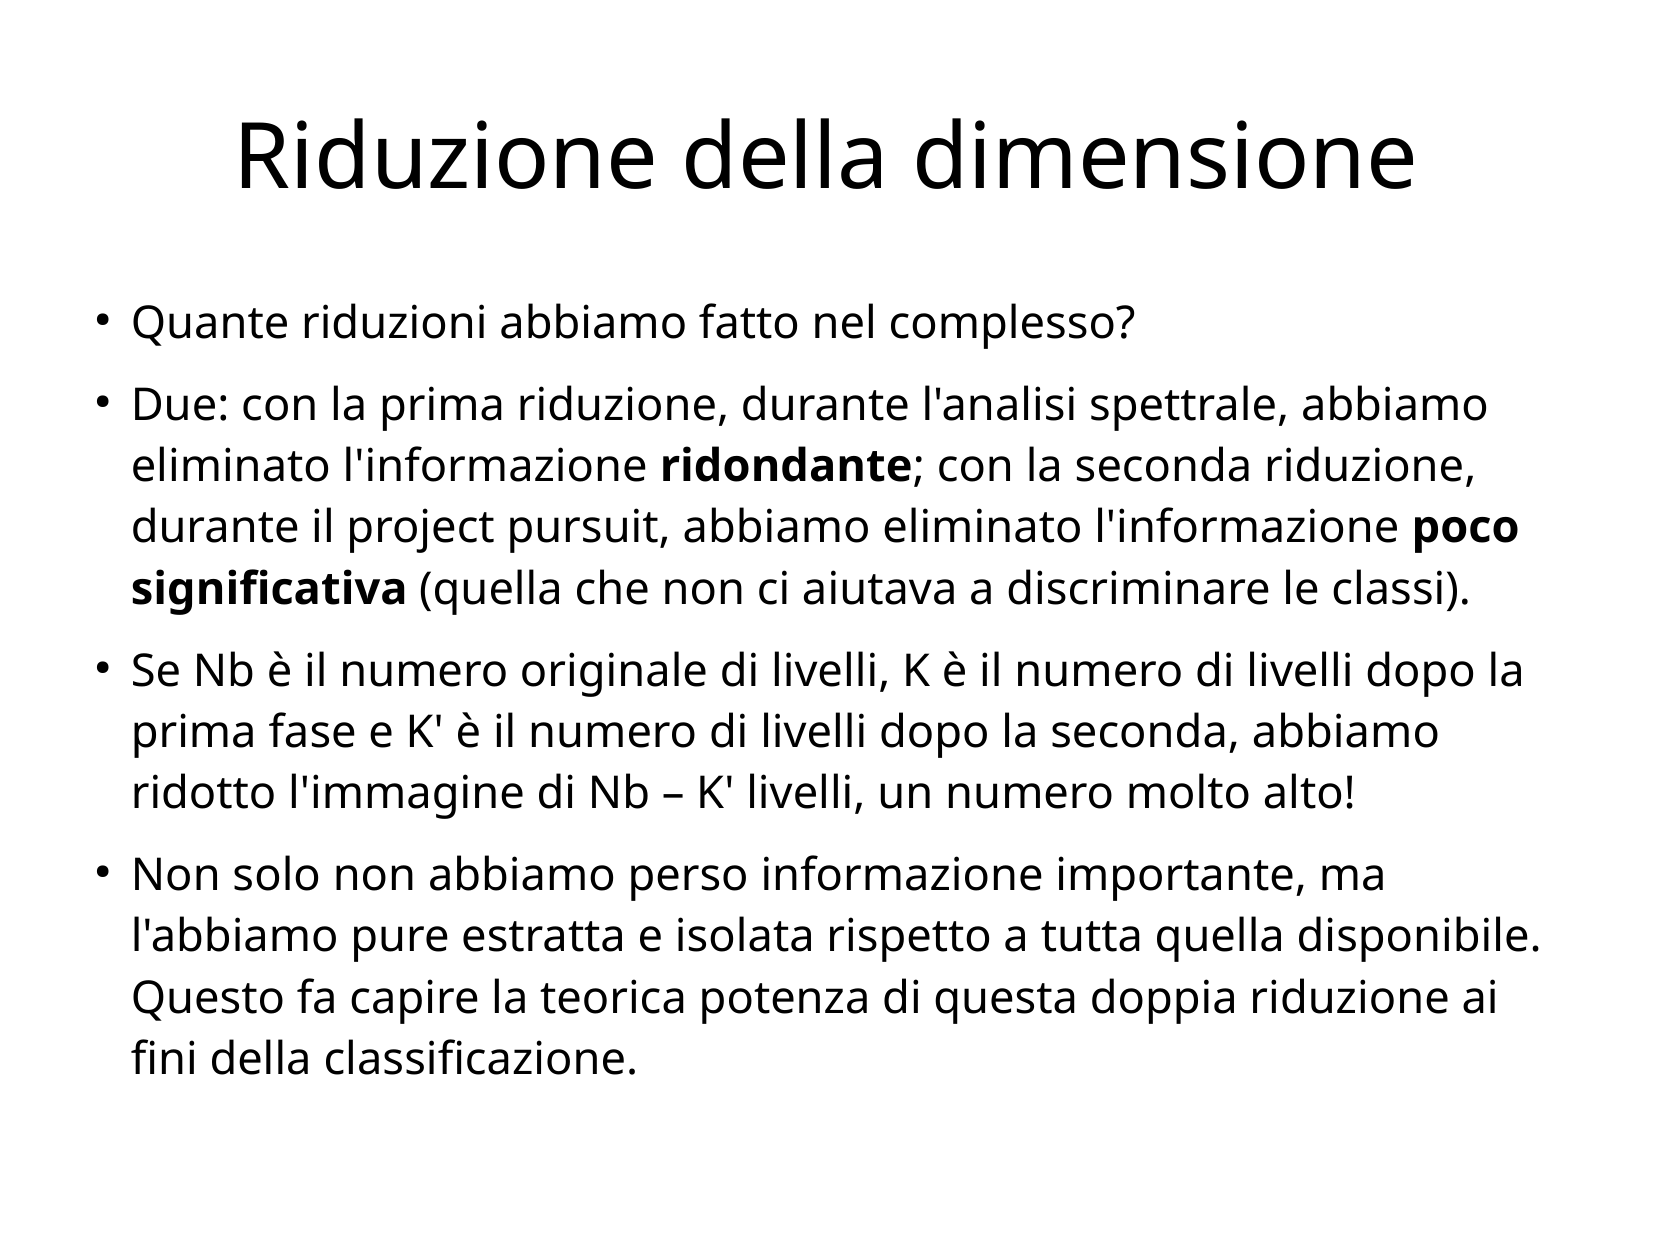

# Riduzione della dimensione
Quante riduzioni abbiamo fatto nel complesso?
Due: con la prima riduzione, durante l'analisi spettrale, abbiamo eliminato l'informazione ridondante; con la seconda riduzione, durante il project pursuit, abbiamo eliminato l'informazione poco significativa (quella che non ci aiutava a discriminare le classi).
Se Nb è il numero originale di livelli, K è il numero di livelli dopo la prima fase e K' è il numero di livelli dopo la seconda, abbiamo ridotto l'immagine di Nb – K' livelli, un numero molto alto!
Non solo non abbiamo perso informazione importante, ma l'abbiamo pure estratta e isolata rispetto a tutta quella disponibile. Questo fa capire la teorica potenza di questa doppia riduzione ai fini della classificazione.